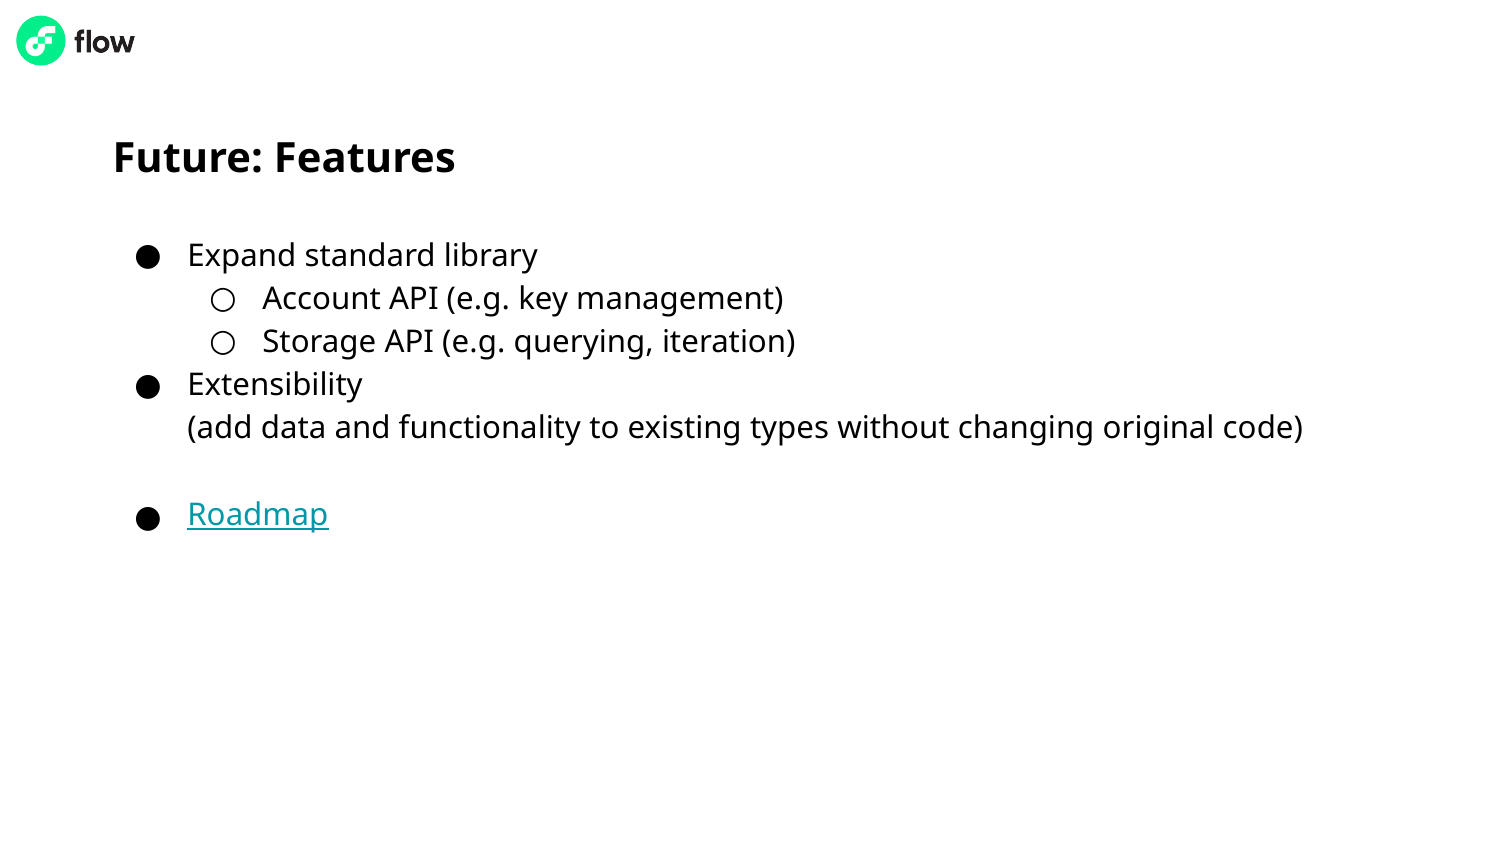

Future: Features
Expand standard library
Account API (e.g. key management)
Storage API (e.g. querying, iteration)
Extensibility
(add data and functionality to existing types without changing original code)
Roadmap